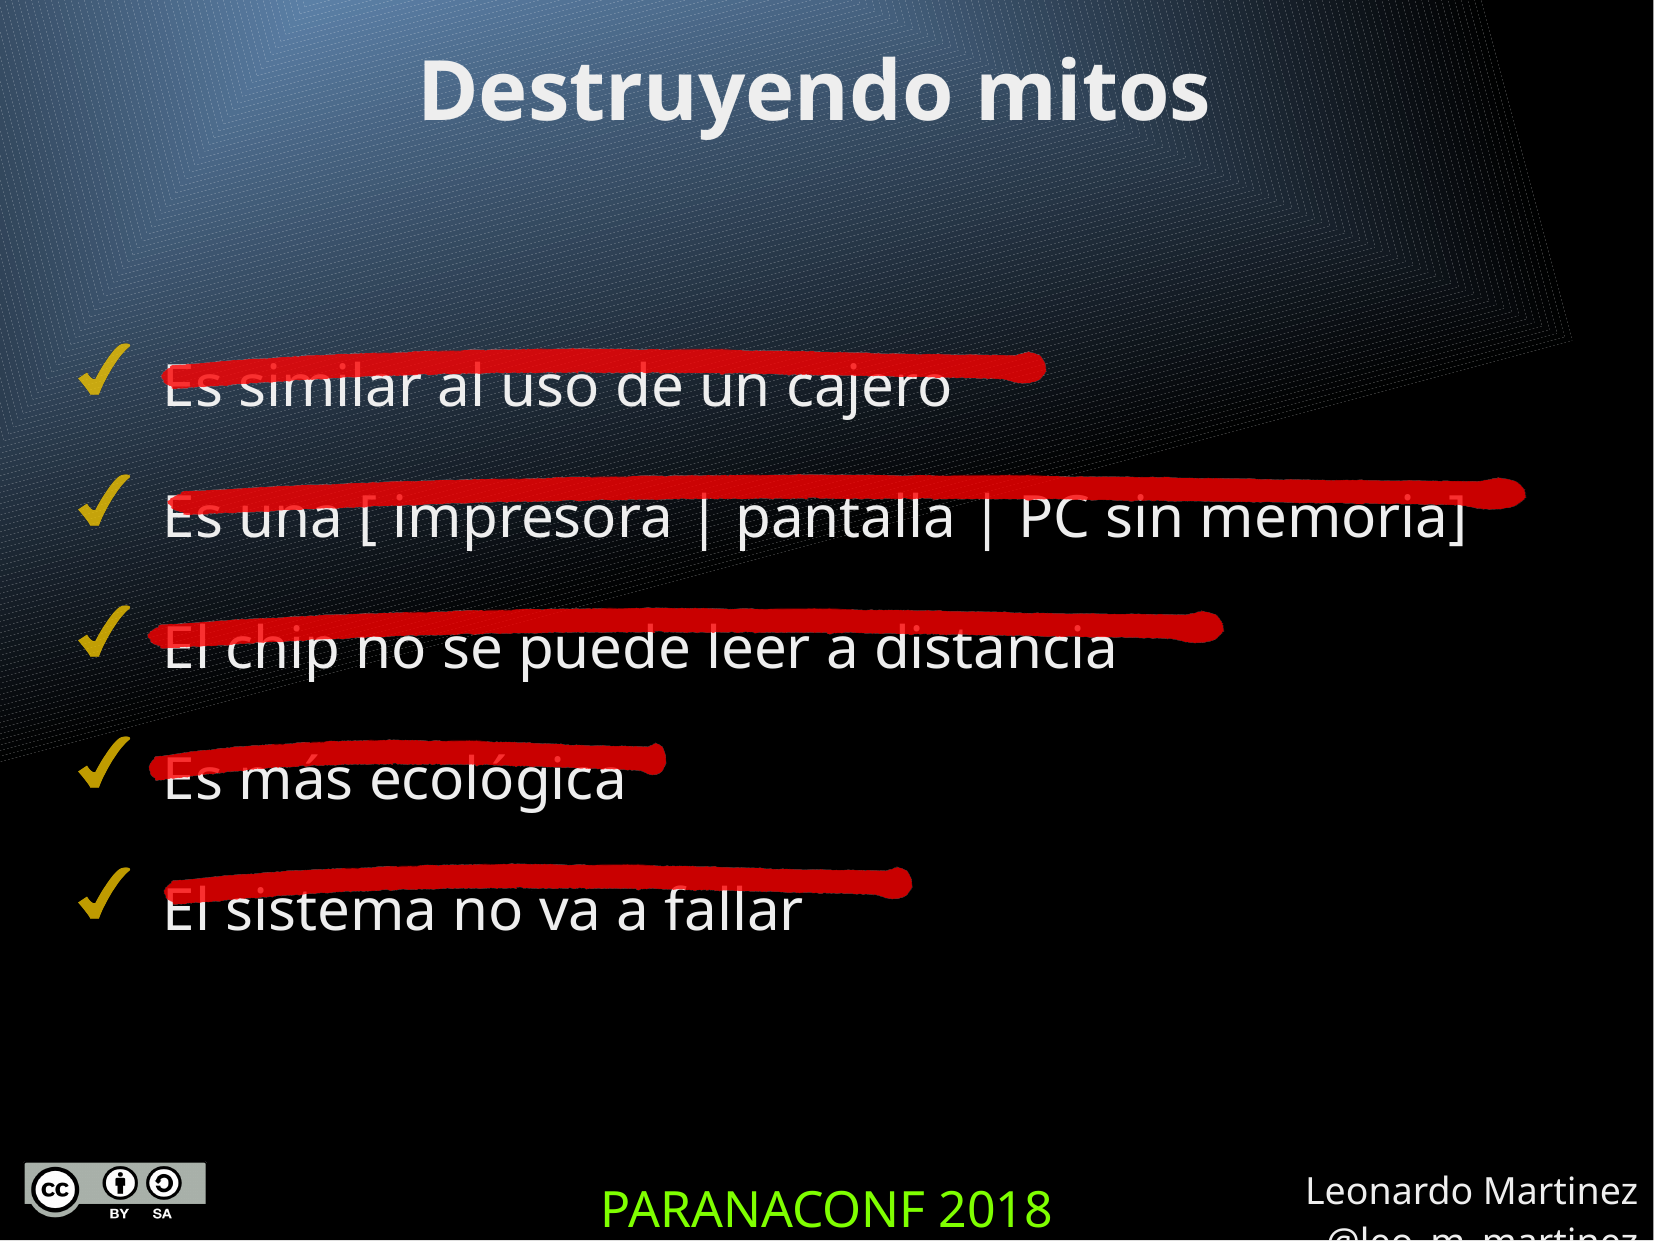

# Destruyendo mitos
Es similar al uso de un cajero
Es una [ impresora | pantalla | PC sin memoria]
El chip no se puede leer a distancia
Es más ecológica
El sistema no va a fallar
Leonardo Martinez
@leo_m_martinez
PARANACONF 2018